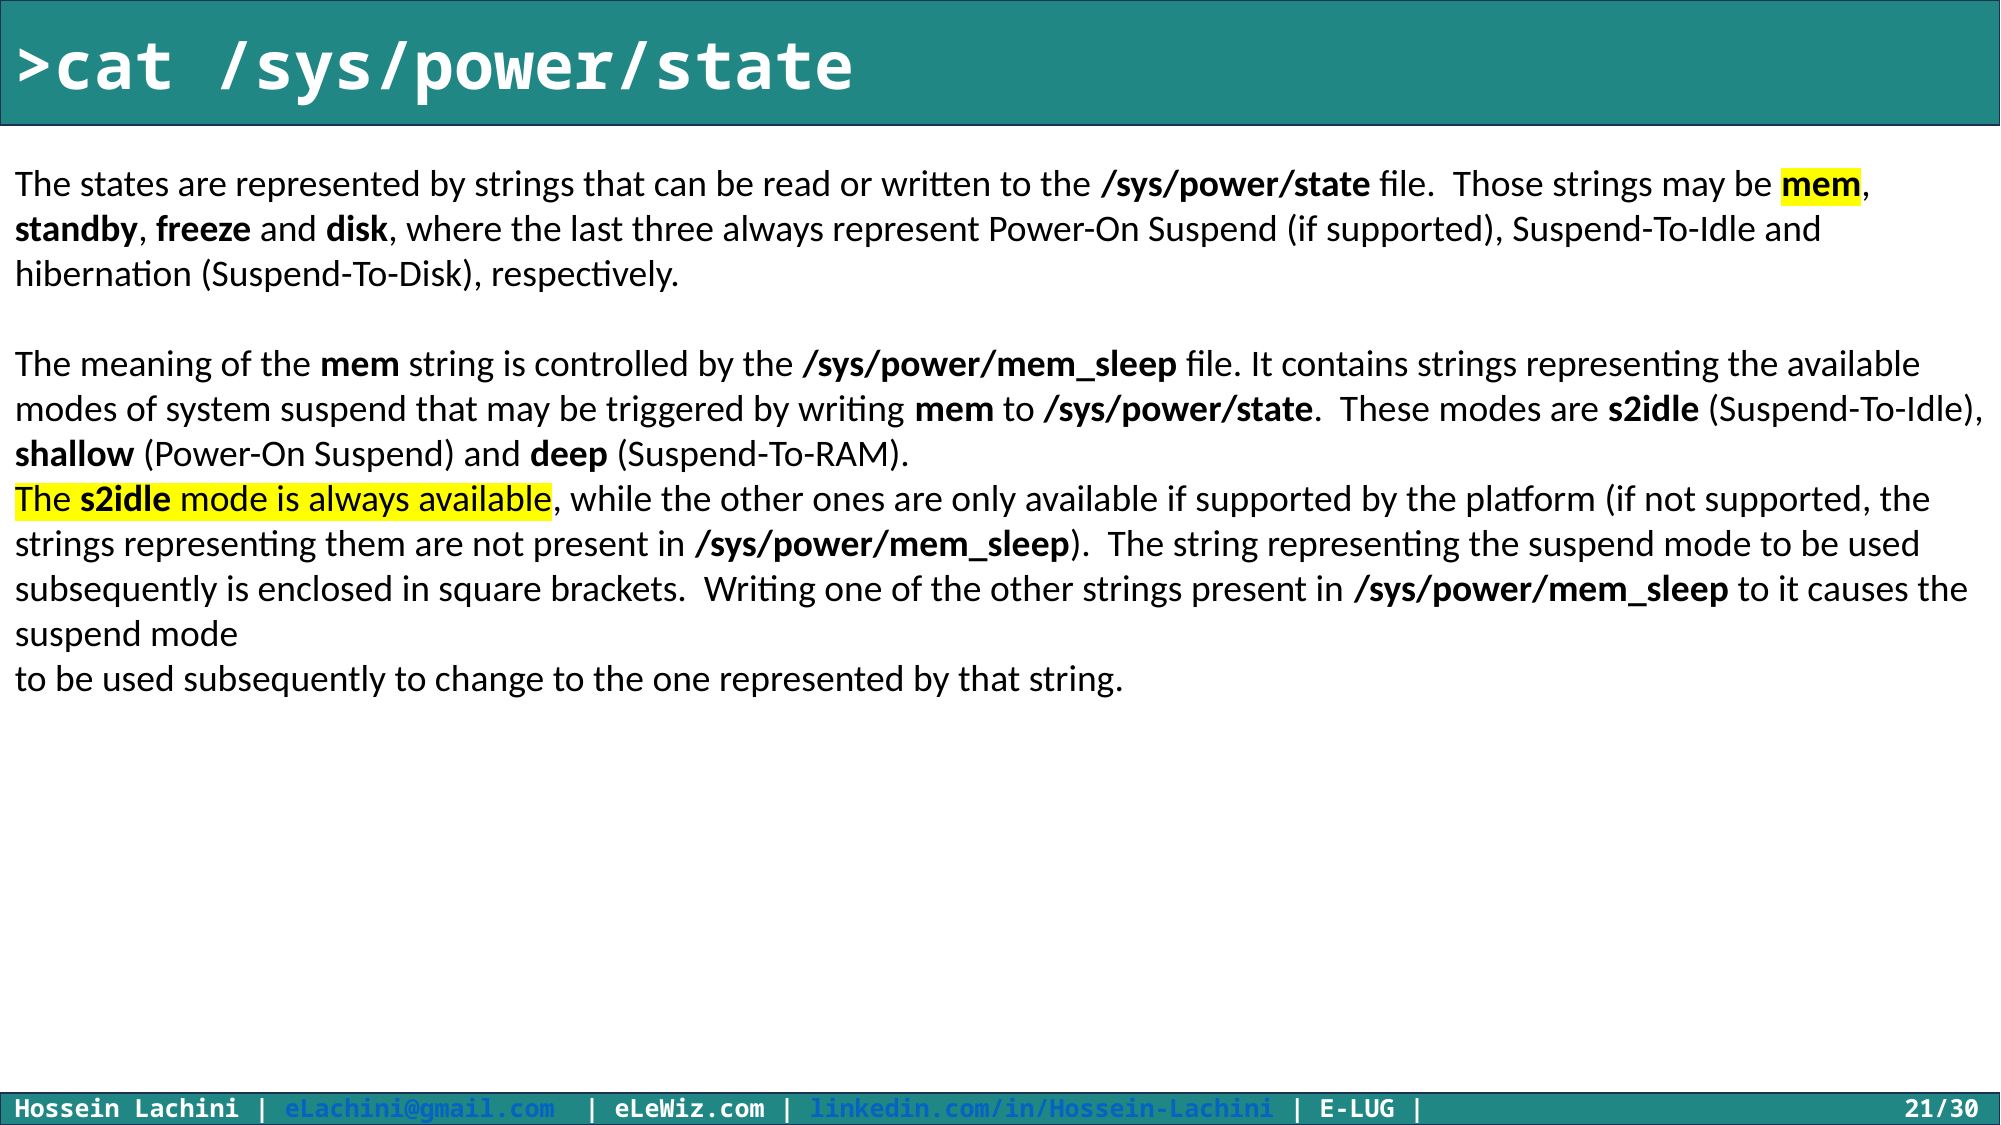

>cat /sys/power/state
The states are represented by strings that can be read or written to the /sys/power/state file. Those strings may be mem, standby, freeze and disk, where the last three always represent Power-On Suspend (if supported), Suspend-To-Idle and hibernation (Suspend-To-Disk), respectively.
The meaning of the mem string is controlled by the /sys/power/mem_sleep file. It contains strings representing the available modes of system suspend that may be triggered by writing mem to /sys/power/state. These modes are s2idle (Suspend-To-Idle), shallow (Power-On Suspend) and deep (Suspend-To-RAM).
The s2idle mode is always available, while the other ones are only available if supported by the platform (if not supported, the strings representing them are not present in /sys/power/mem_sleep). The string representing the suspend mode to be used subsequently is enclosed in square brackets. Writing one of the other strings present in /sys/power/mem_sleep to it causes the suspend mode
to be used subsequently to change to the one represented by that string.
Hossein Lachini | eLachini@gmail.com | eLeWiz.com | linkedin.com/in/Hossein-Lachini | E-LUG | 21/30